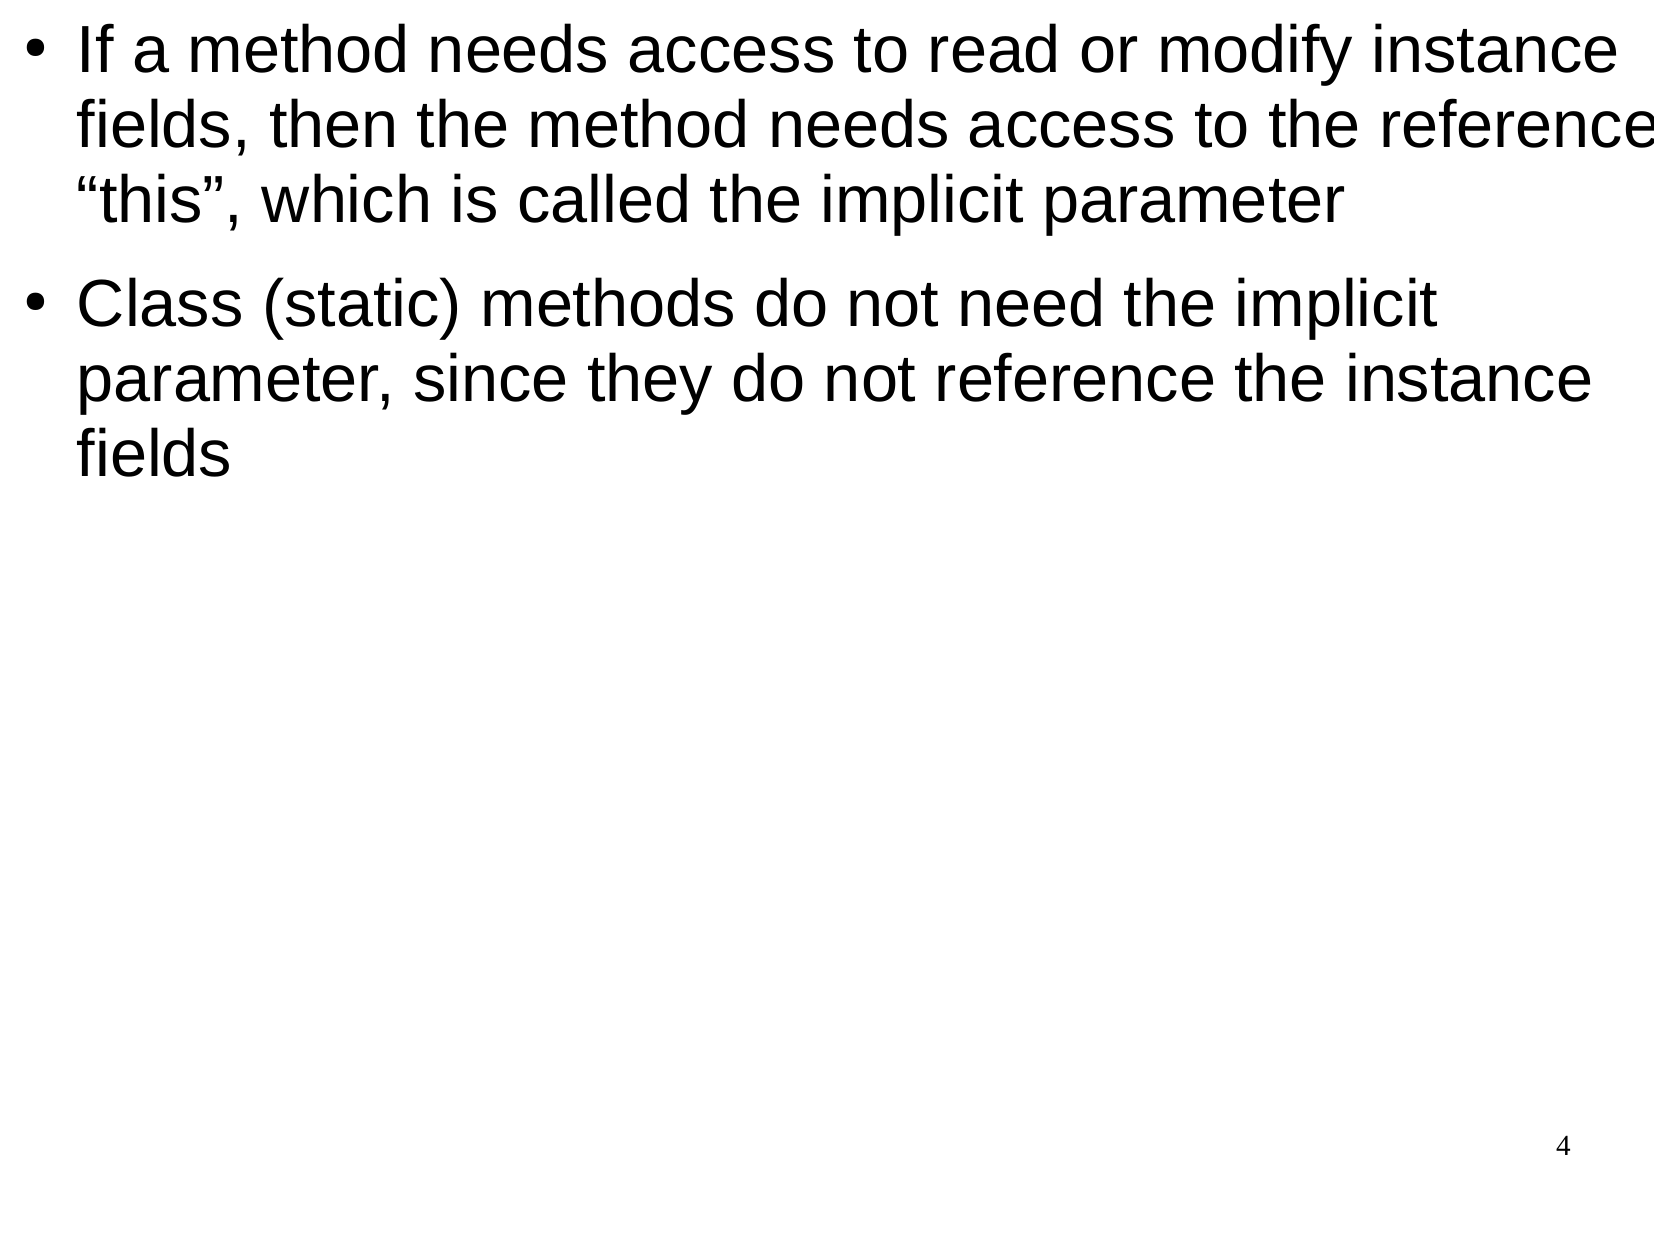

# If a method needs access to read or modify instance fields, then the method needs access to the reference “this”, which is called the implicit parameter
Class (static) methods do not need the implicit parameter, since they do not reference the instance fields
4